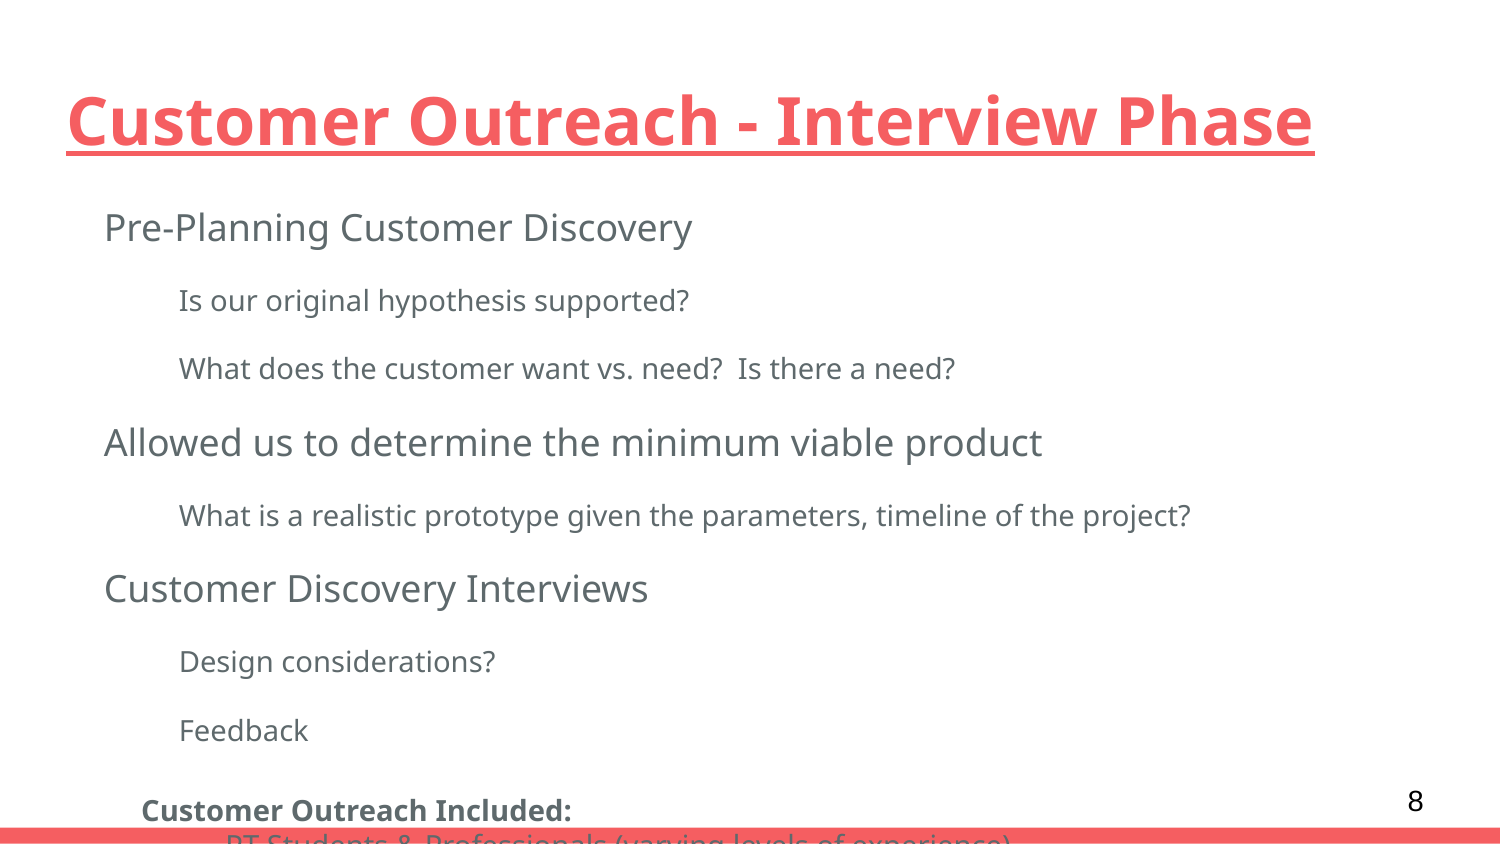

# Customer Outreach - Interview Phase
Pre-Planning Customer Discovery
Is our original hypothesis supported?
What does the customer want vs. need? Is there a need?
Allowed us to determine the minimum viable product
What is a realistic prototype given the parameters, timeline of the project?
Customer Discovery Interviews
Design considerations?
Feedback
Customer Outreach Included:
	-PT Students & Professionals (varying levels of experience)
	-Private PT Clinic (Athletico)
	-Marquette Sports Rehabilitation Clinic